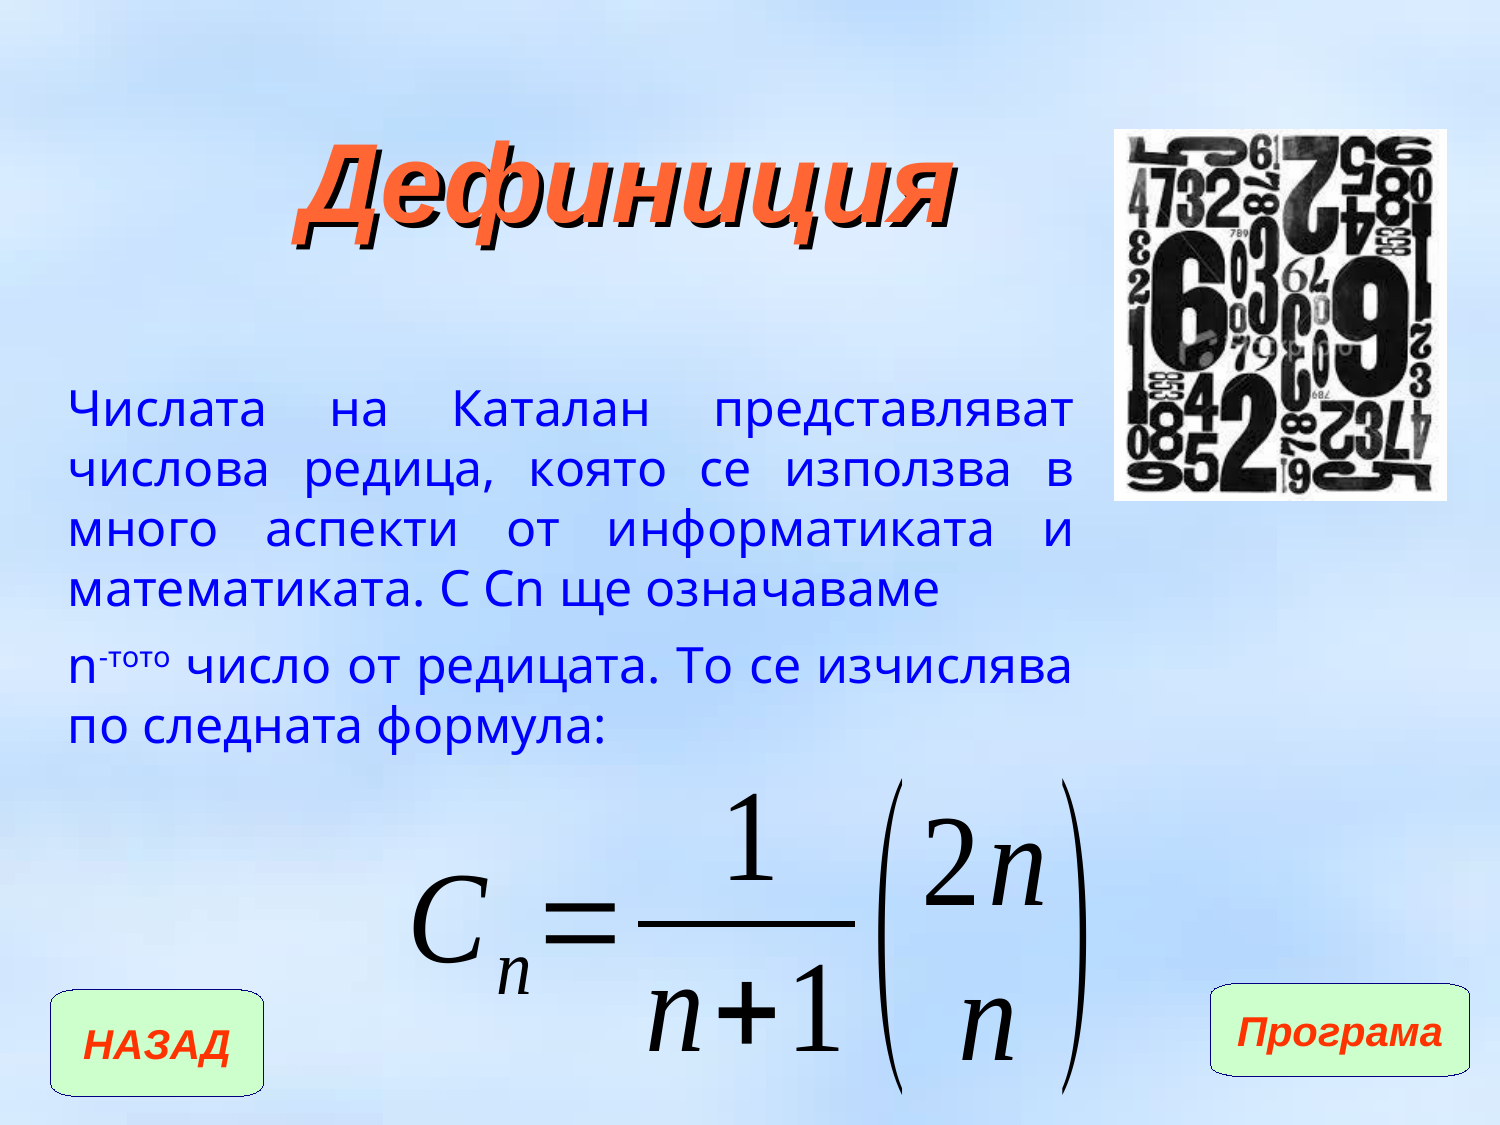

# Дефиниция
Числата на Каталан представляват числова редица, която се използва в много аспекти от информатиката и математиката. C Cn ще означаваме
n-тото число от редицата. То се изчислява по следната формула:
Програма
НАЗАД